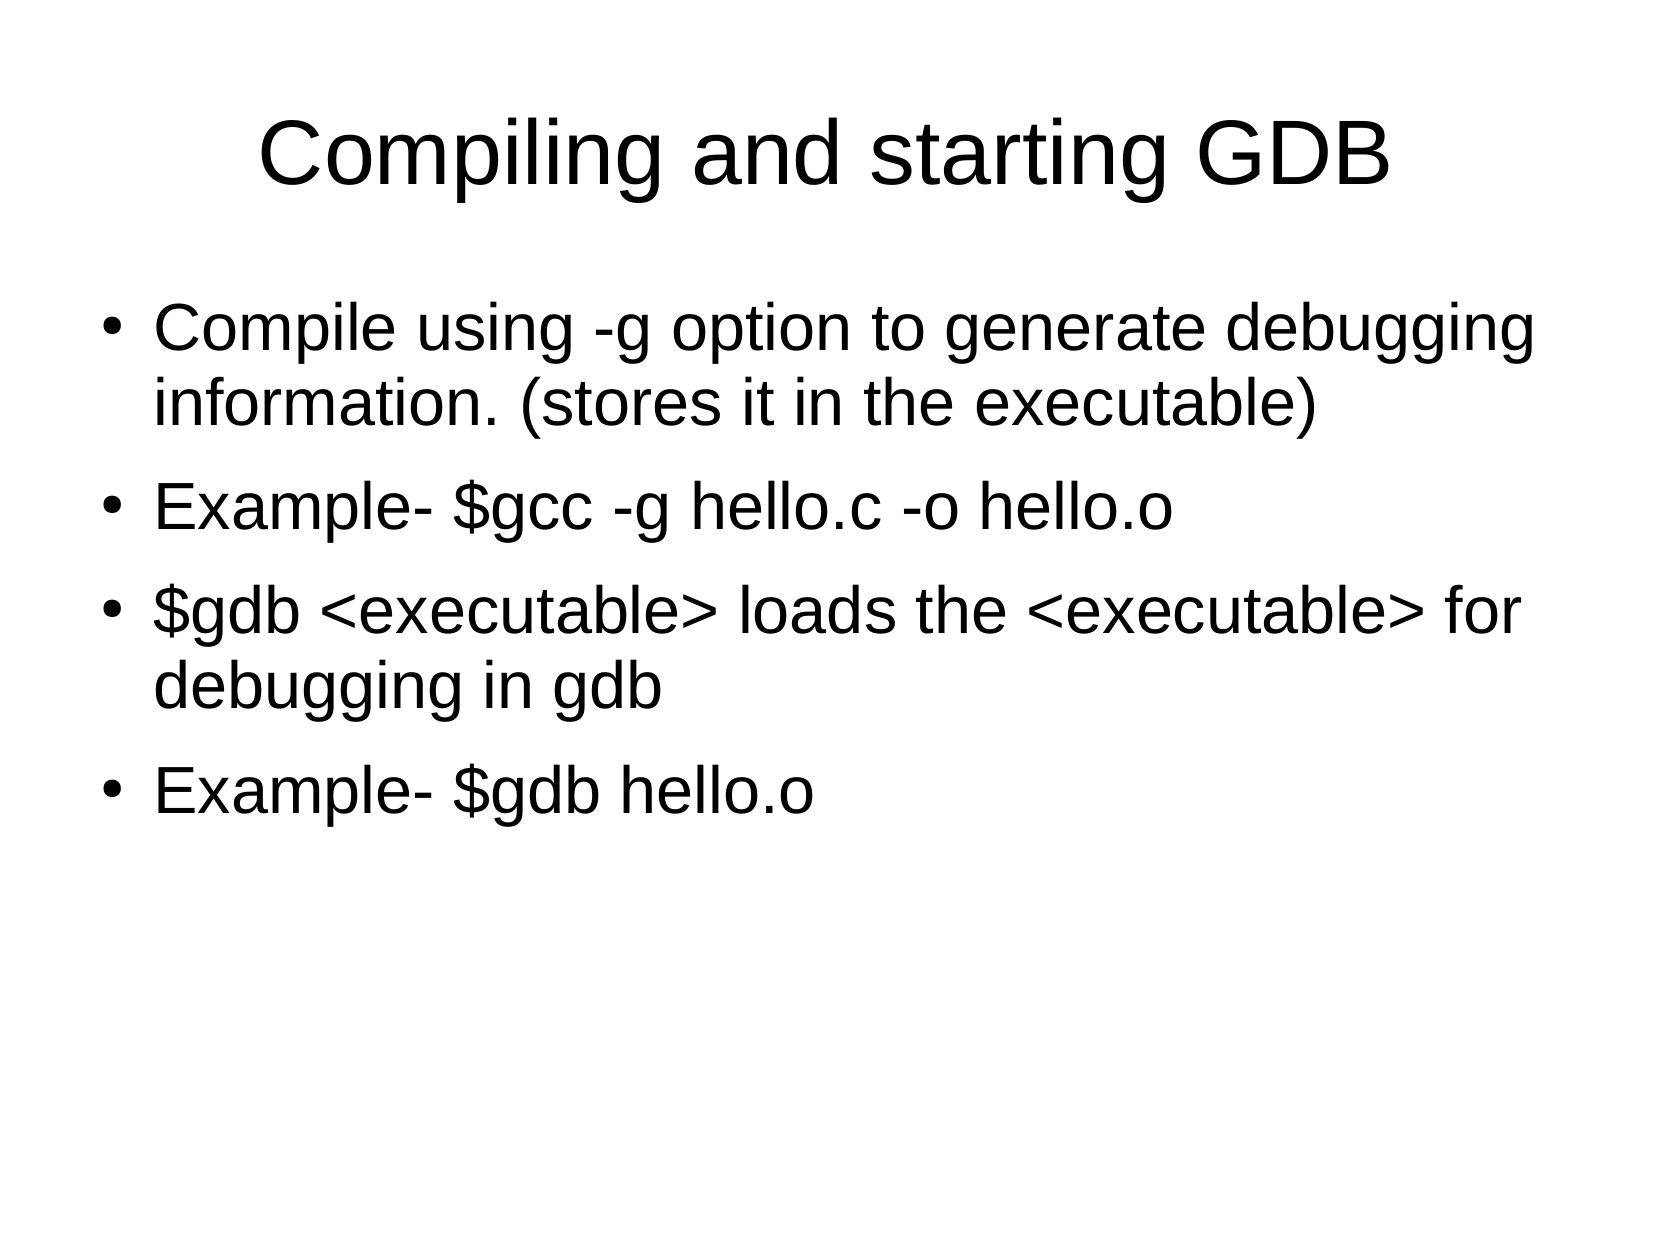

# Compiling and starting GDB
Compile using -g option to generate debugging information. (stores it in the executable)
Example- $gcc -g hello.c -o hello.o
$gdb <executable> loads the <executable> for debugging in gdb
Example- $gdb hello.o